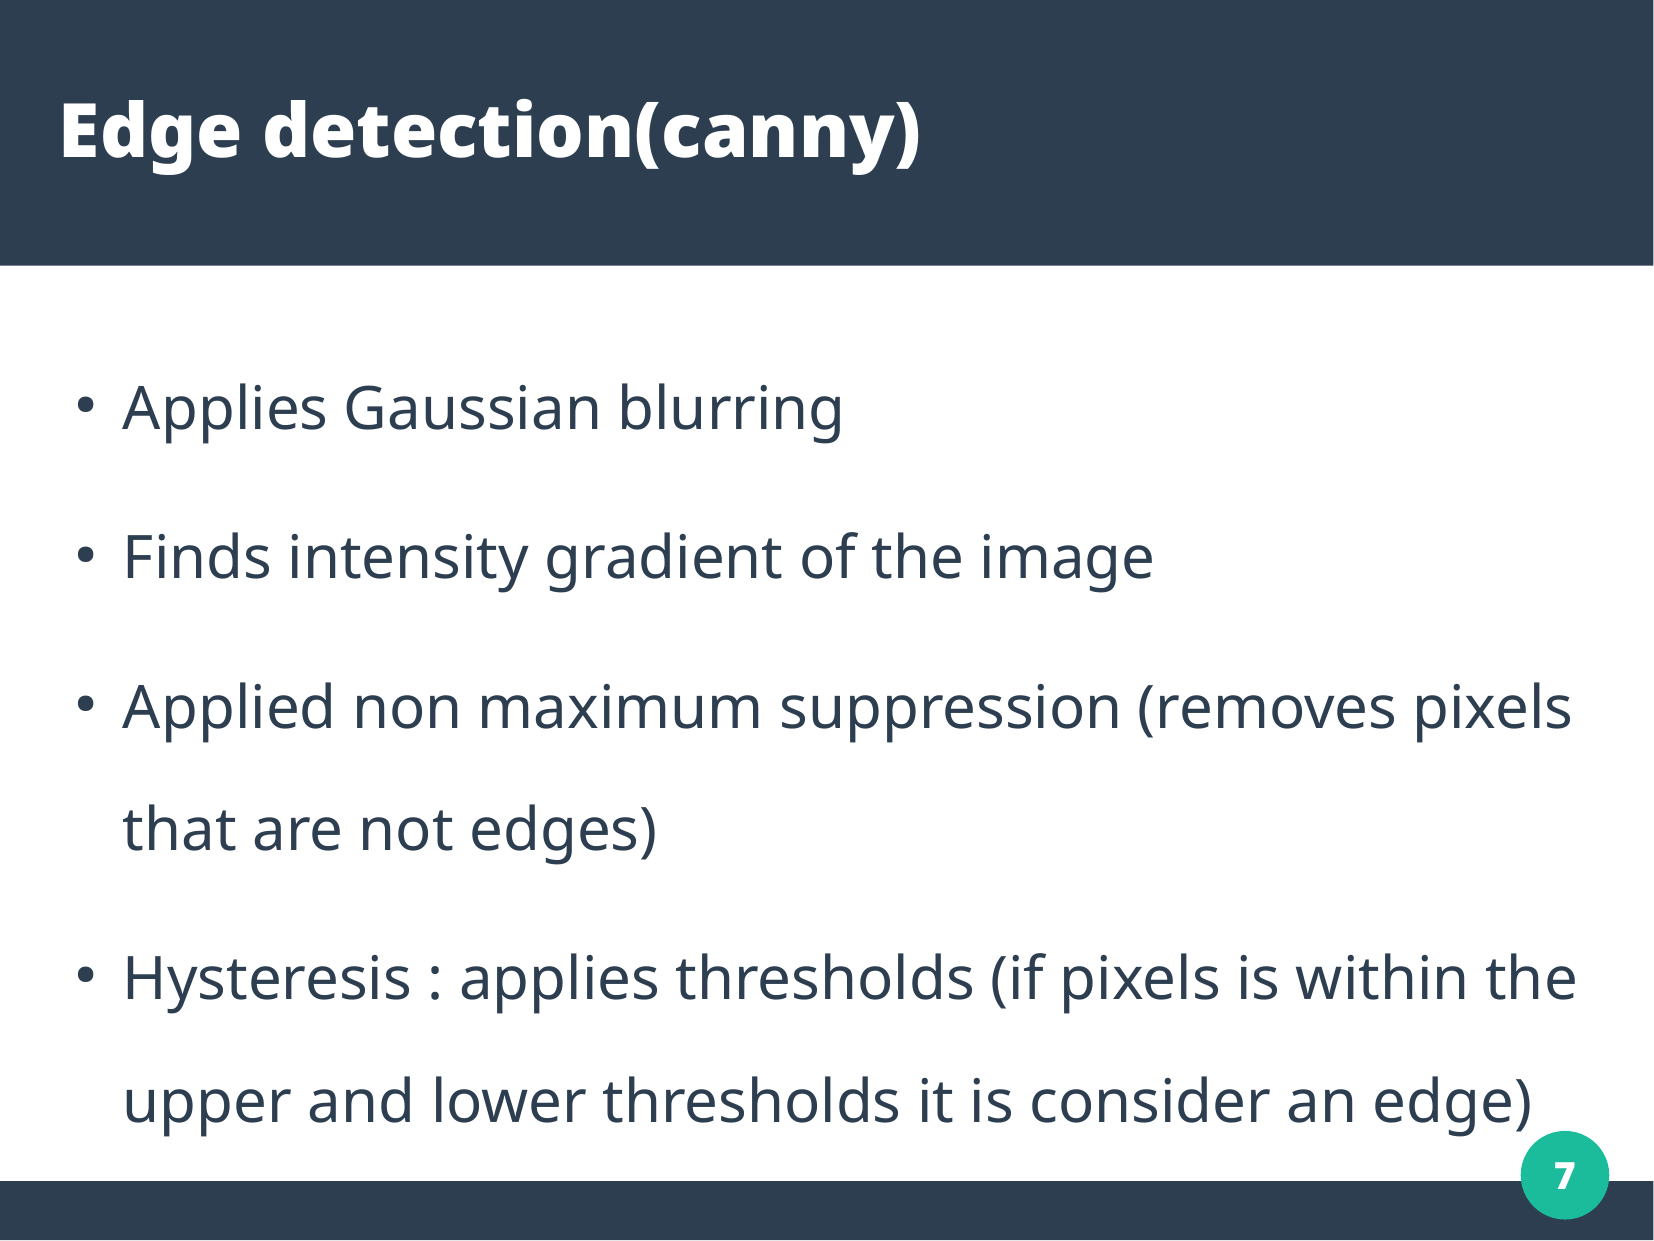

# Edge detection(canny)
Applies Gaussian blurring
Finds intensity gradient of the image
Applied non maximum suppression (removes pixels that are not edges)
Hysteresis : applies thresholds (if pixels is within the upper and lower thresholds it is consider an edge)
7